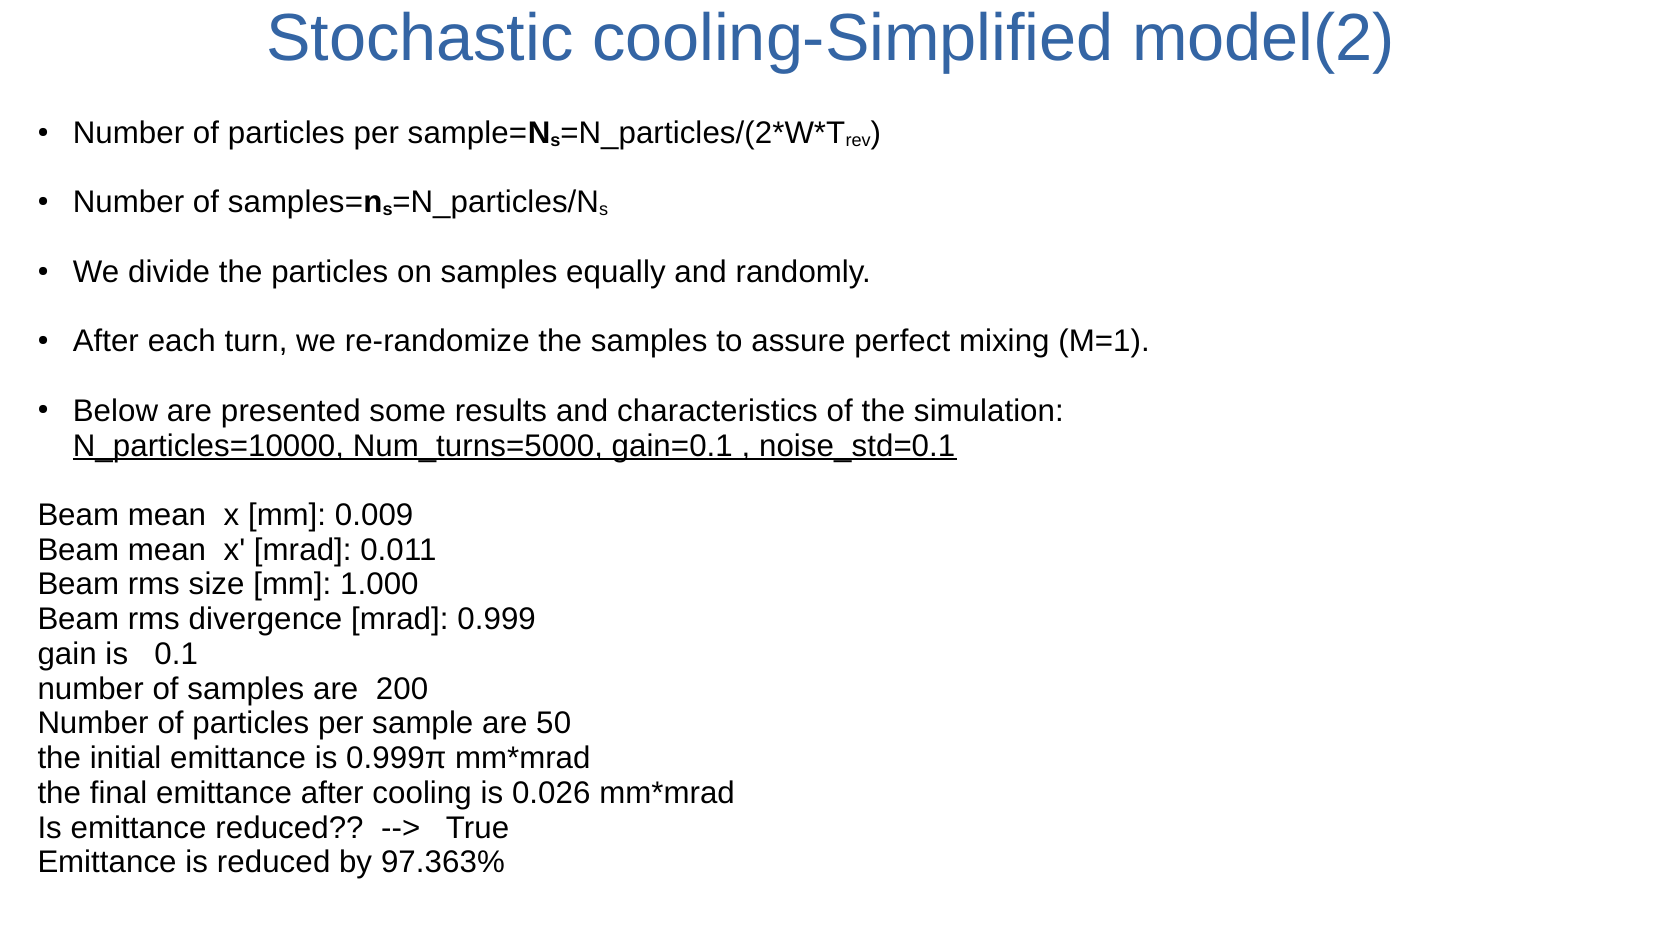

# Stochastic cooling-Simplified model(2)
Number of particles per sample=Ns=N_particles/(2*W*Trev)
Number of samples=ns=N_particles/Ns
We divide the particles on samples equally and randomly.
After each turn, we re-randomize the samples to assure perfect mixing (M=1).
Below are presented some results and characteristics of the simulation:
N_particles=10000, Num_turns=5000, gain=0.1 , noise_std=0.1
Beam mean x [mm]: 0.009
Beam mean x' [mrad]: 0.011
Beam rms size [mm]: 1.000
Beam rms divergence [mrad]: 0.999
gain is 0.1
number of samples are 200
Number of particles per sample are 50
the initial emittance is 0.999π mm*mrad
the final emittance after cooling is 0.026 mm*mrad
Is emittance reduced?? --> True
Emittance is reduced by 97.363%